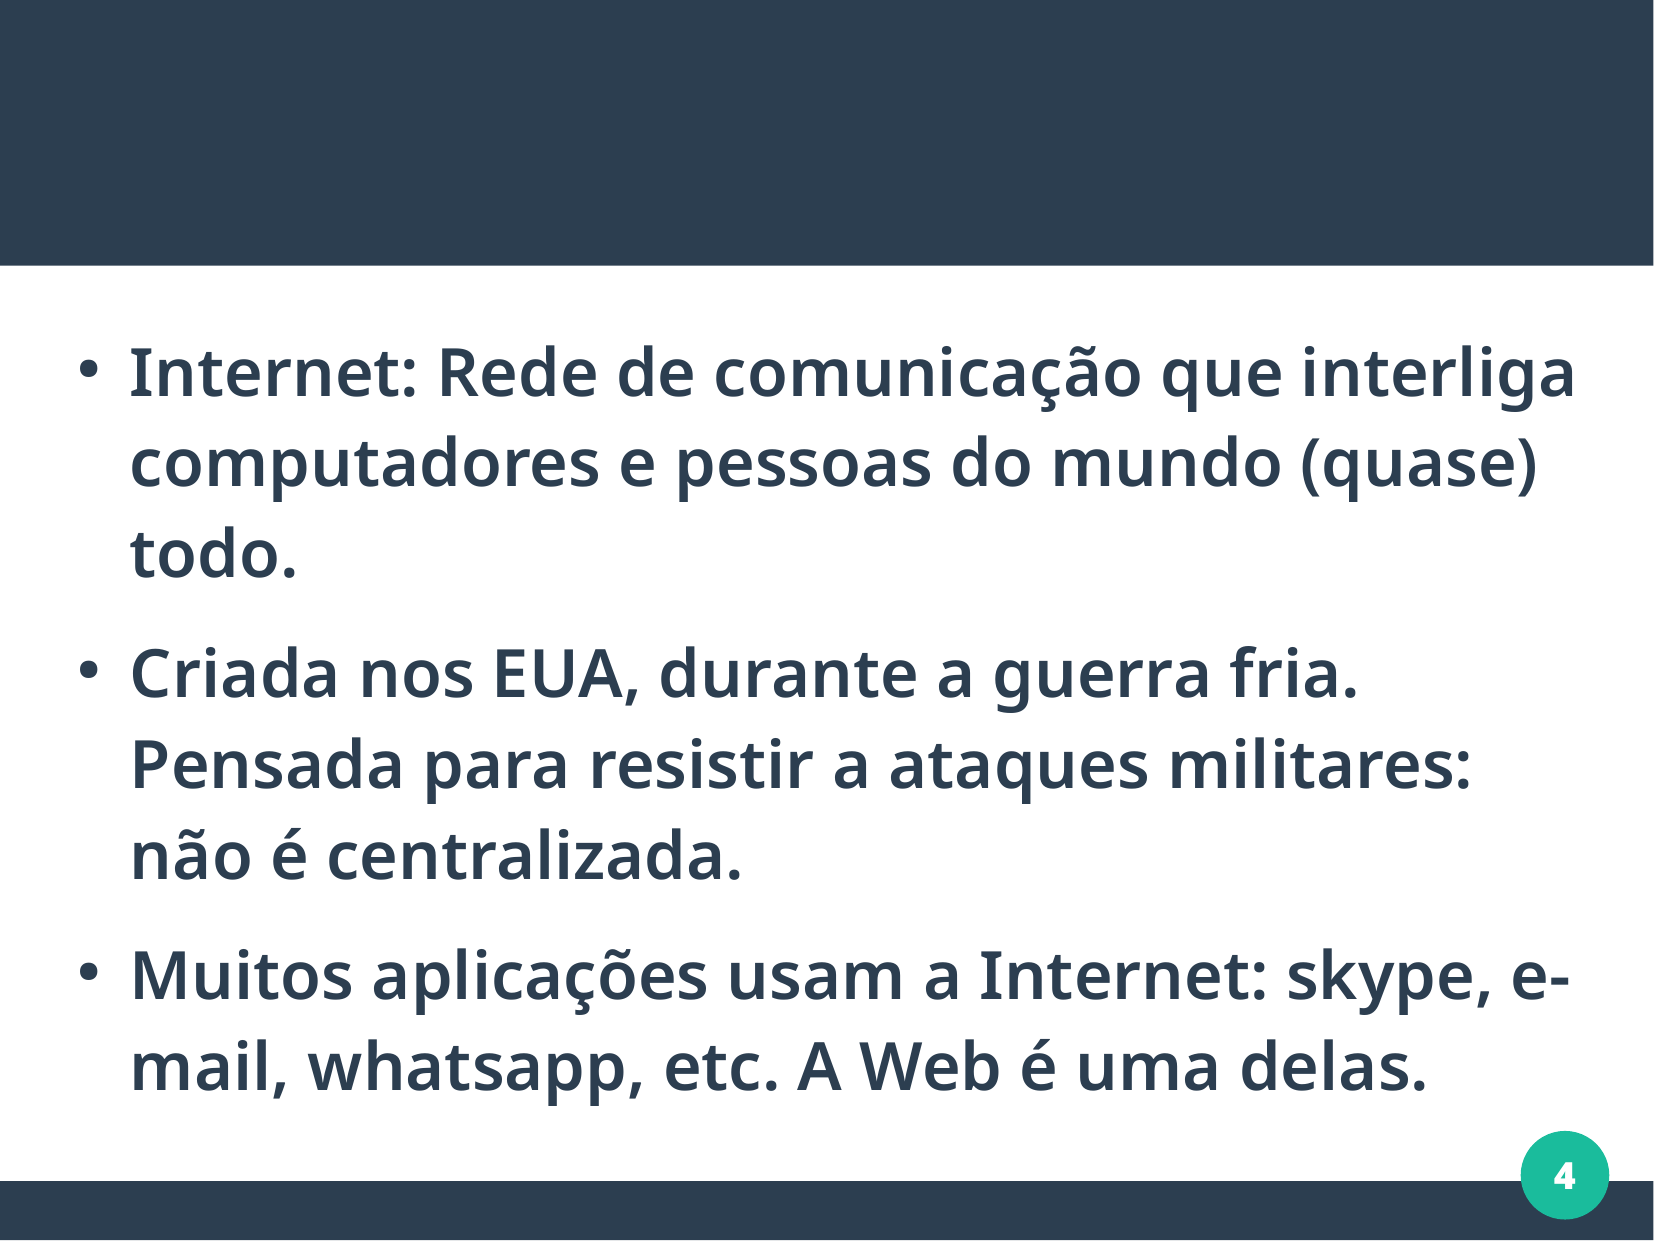

#
Internet: Rede de comunicação que interliga computadores e pessoas do mundo (quase) todo.
Criada nos EUA, durante a guerra fria. Pensada para resistir a ataques militares: não é centralizada.
Muitos aplicações usam a Internet: skype, e-mail, whatsapp, etc. A Web é uma delas.
4